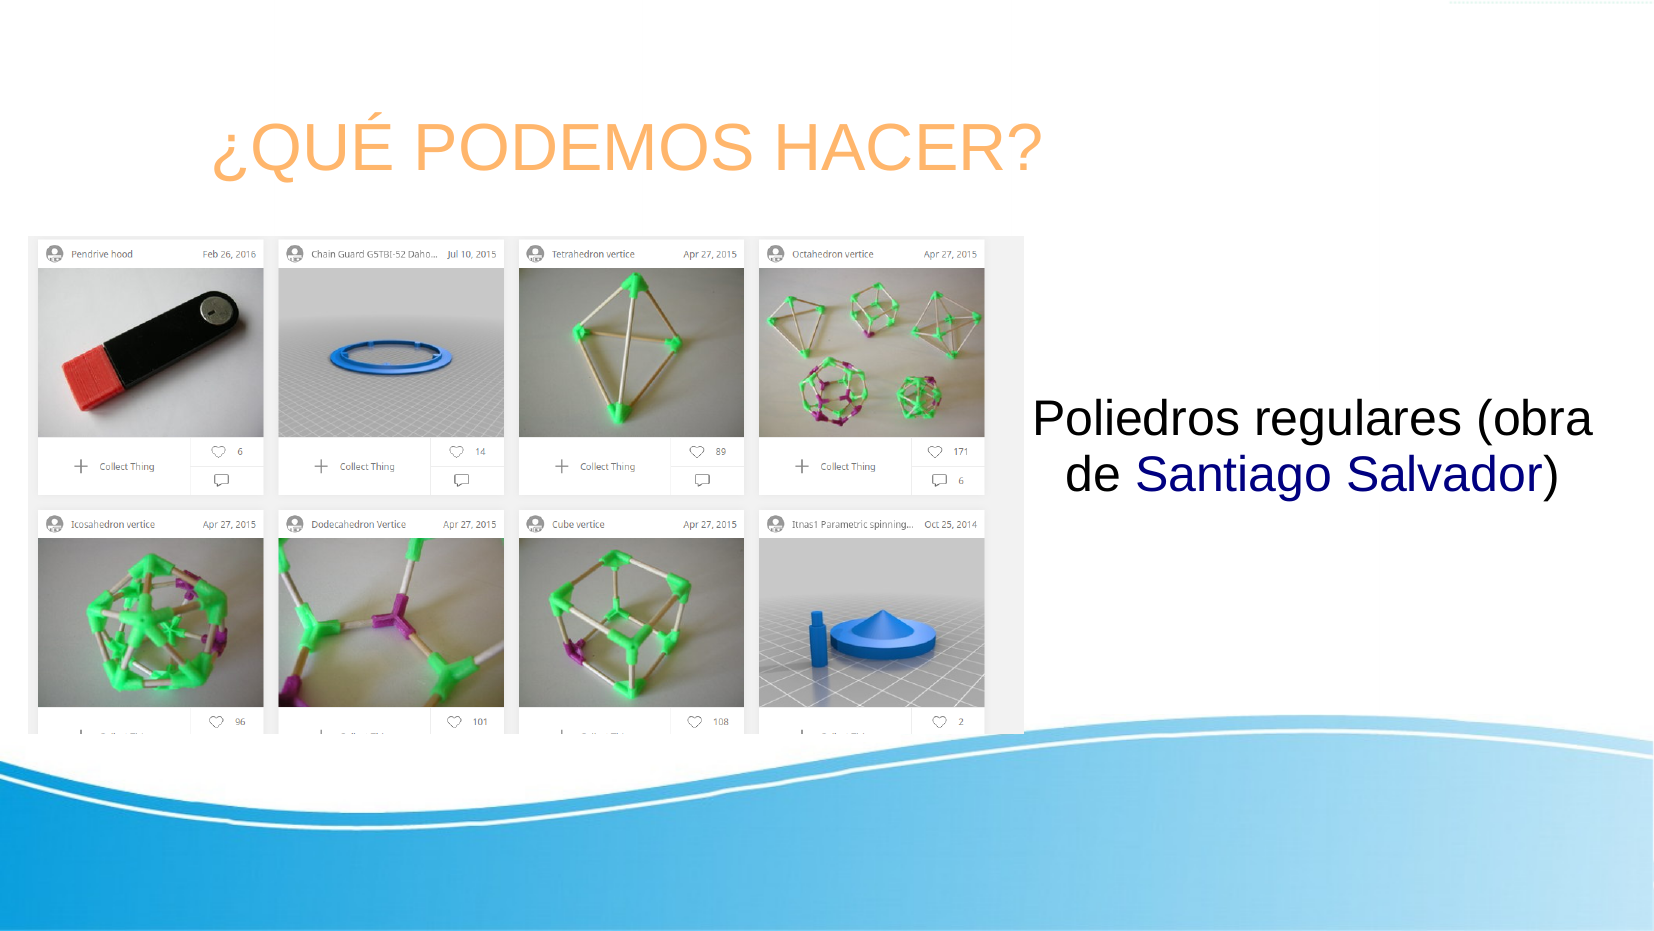

¿QUÉ PODEMOS HACER?
# Poliedros regulares (obra de Santiago Salvador)